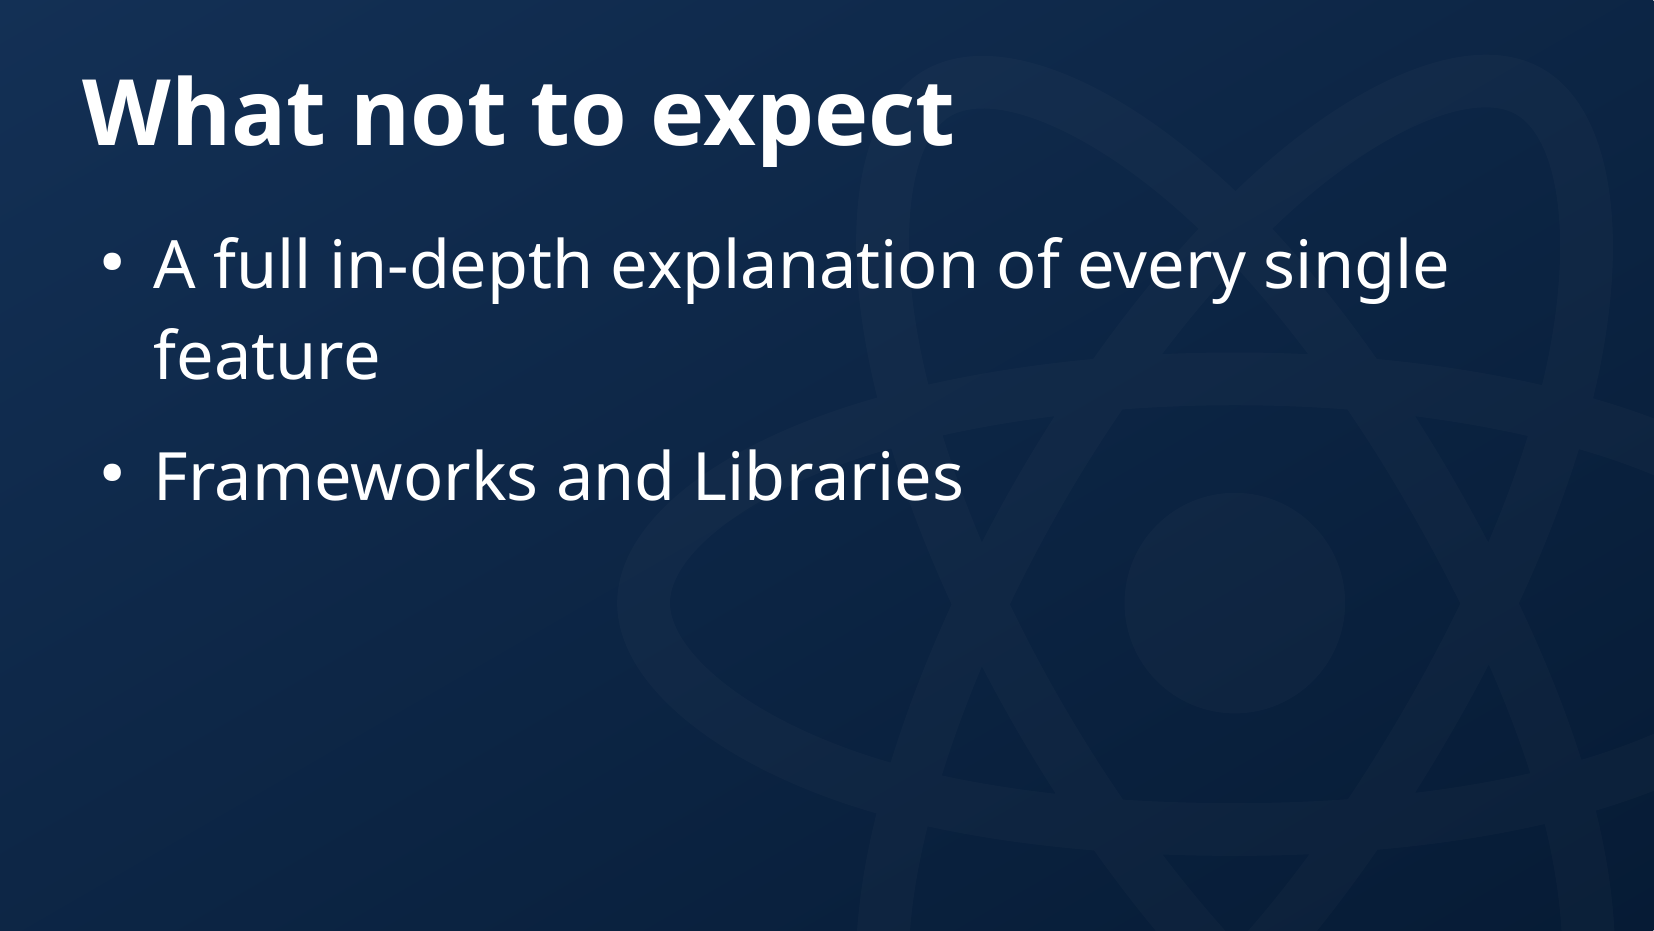

# What not to expect
A full in-depth explanation of every single feature
Frameworks and Libraries